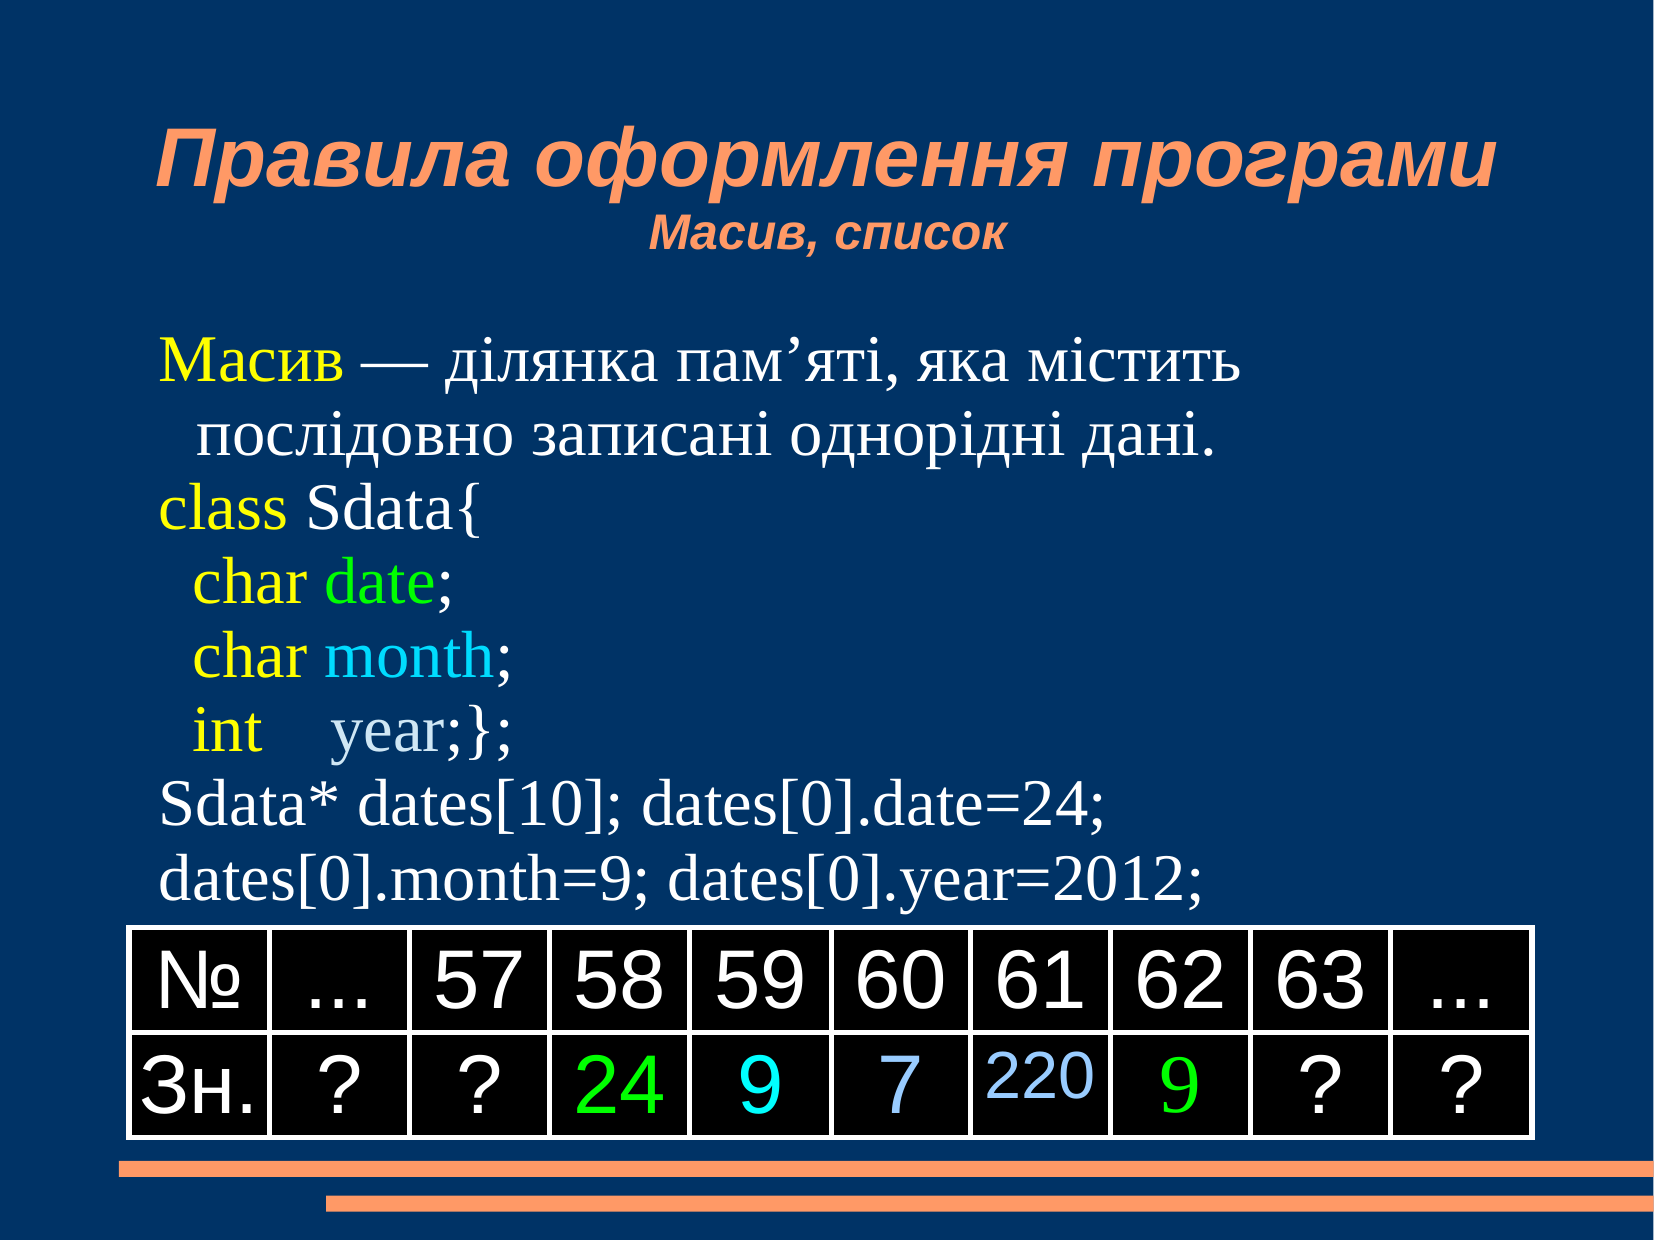

Правила оформлення програми
Масив, список
# Масив — ділянка пам’яті, яка містить послідовно записані однорідні дані.
class Sdata{
 char date;
 char month;
 int year;};
Sdata* dates[10]; dates[0].date=24;
dates[0].month=9; dates[0].year=2012;
| № | ... | 57 | 58 | 59 | 60 | 61 | 62 | 63 | ... |
| --- | --- | --- | --- | --- | --- | --- | --- | --- | --- |
| Зн. | ? | ? | 24 | 9 | 7 | 220 | 9 | ? | ? |